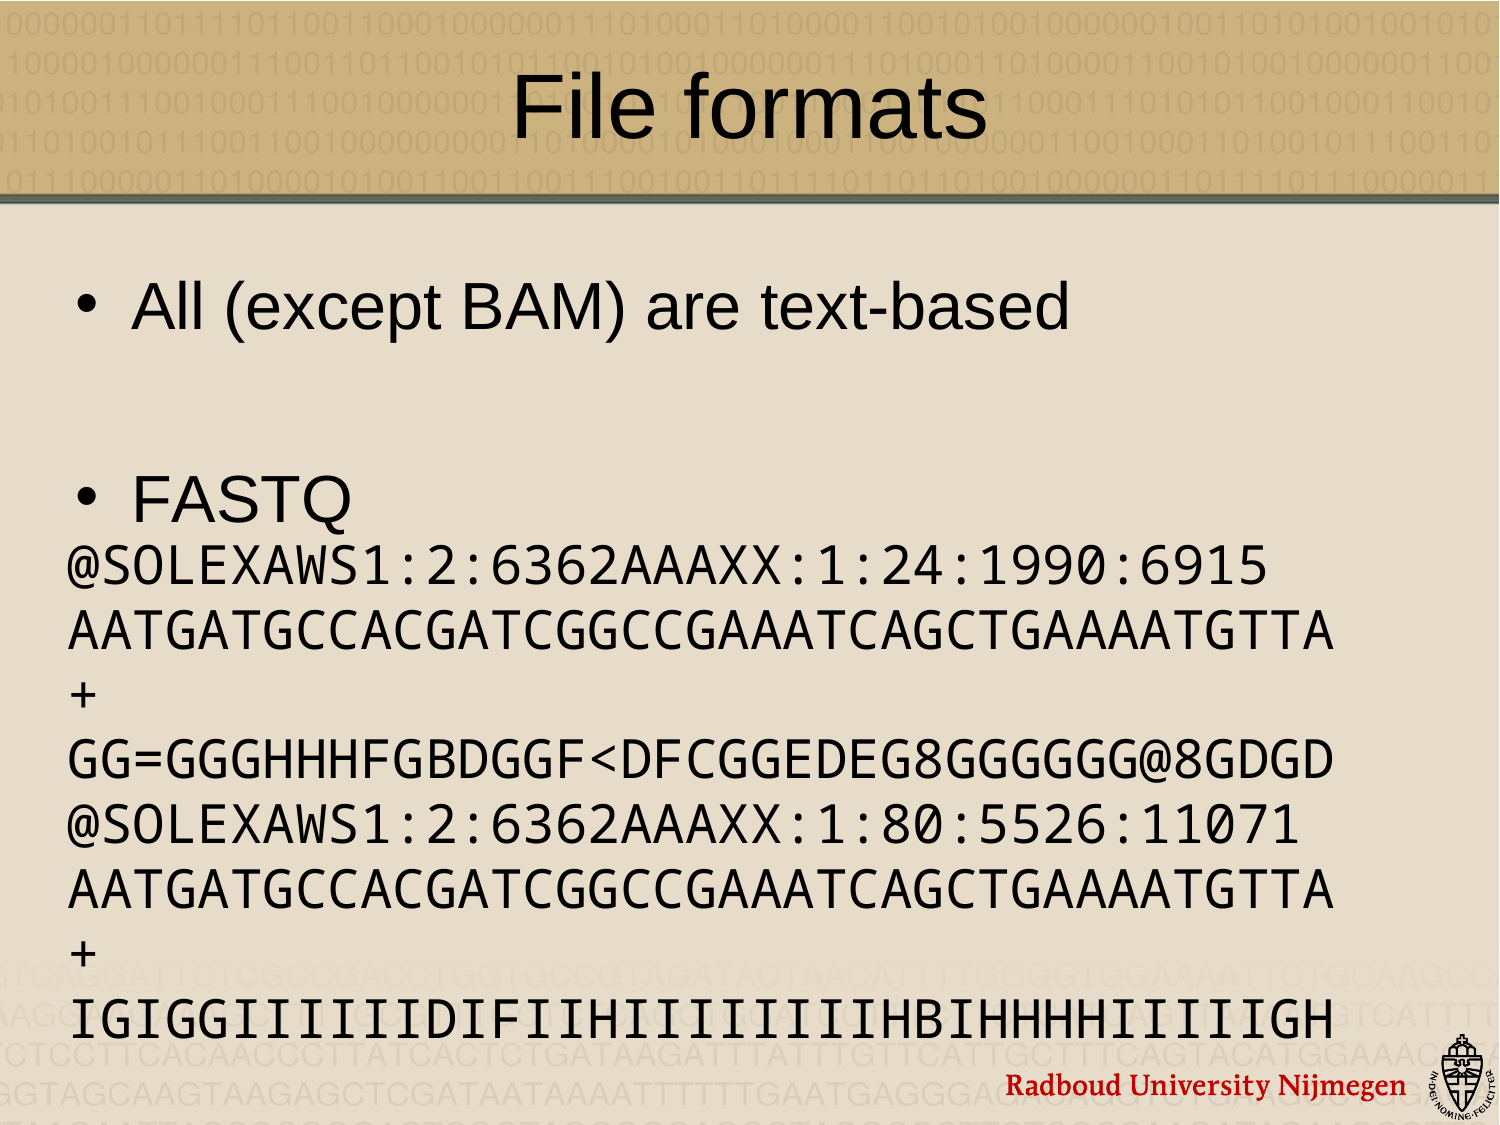

# File formats
All (except BAM) are text-based
FASTQ
@SOLEXAWS1:2:6362AAAXX:1:24:1990:6915
AATGATGCCACGATCGGCCGAAATCAGCTGAAAATGTTA
+
GG=GGGHHHFGBDGGF<DFCGGEDEG8GGGGGG@8GDGD
@SOLEXAWS1:2:6362AAAXX:1:80:5526:11071
AATGATGCCACGATCGGCCGAAATCAGCTGAAAATGTTA
+
IGIGGIIIIIIDIFIIHIIIIIIIIHBIHHHHIIIIIGH